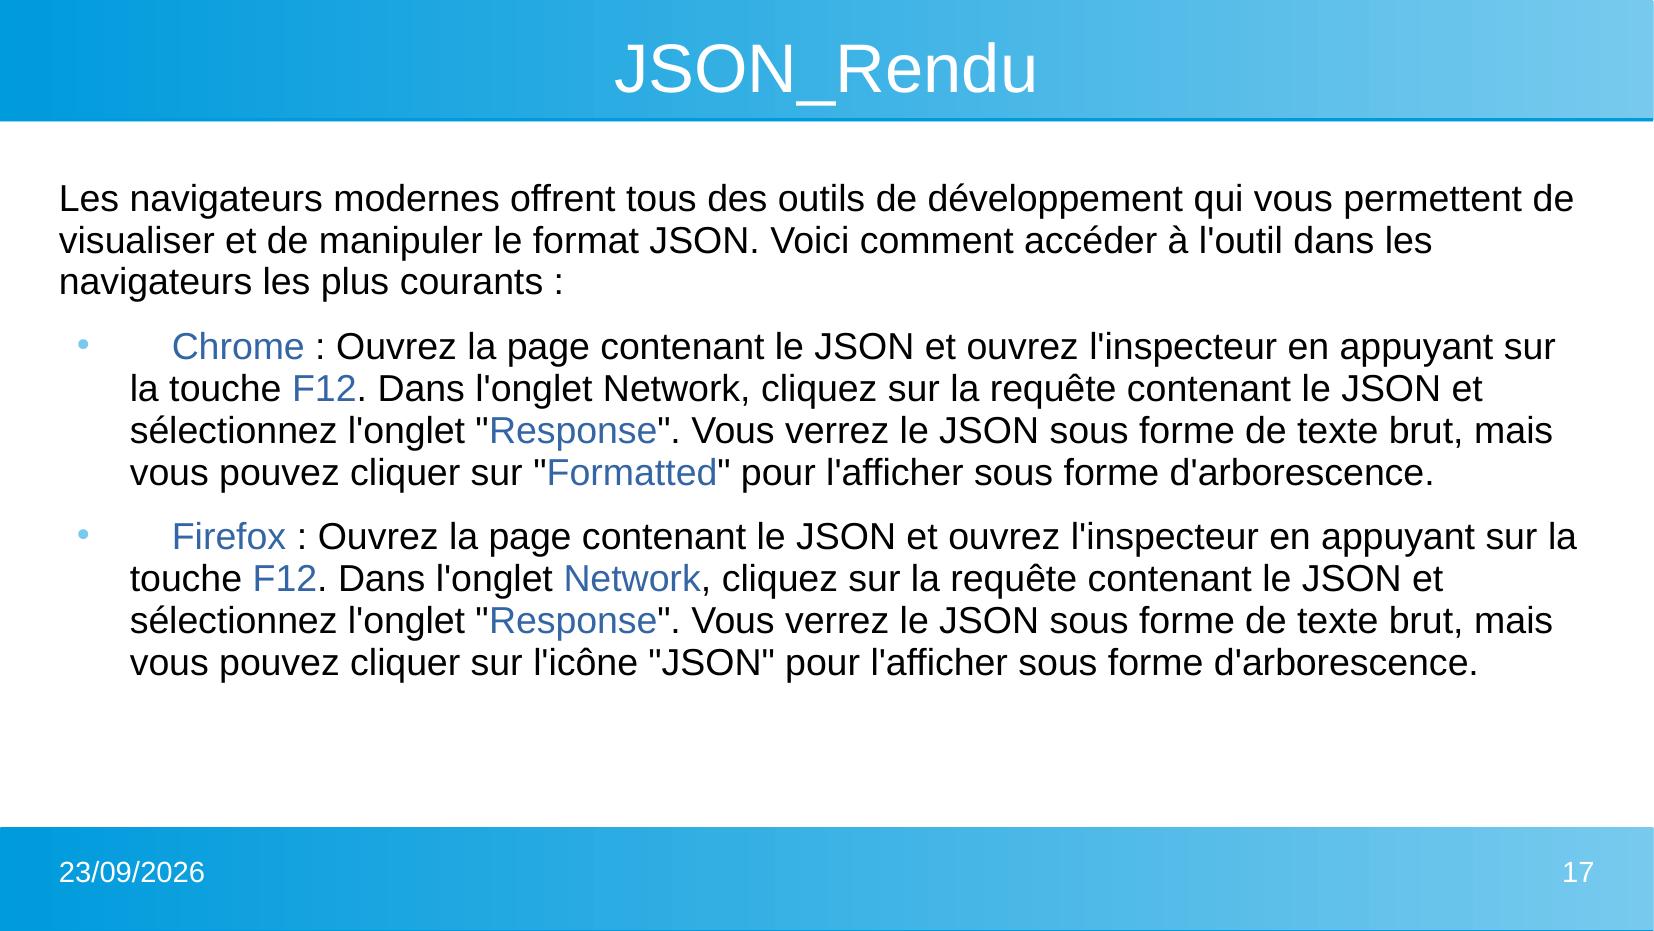

# JSON_Rendu
Les navigateurs modernes offrent tous des outils de développement qui vous permettent de visualiser et de manipuler le format JSON. Voici comment accéder à l'outil dans les navigateurs les plus courants :
 Chrome : Ouvrez la page contenant le JSON et ouvrez l'inspecteur en appuyant sur la touche F12. Dans l'onglet Network, cliquez sur la requête contenant le JSON et sélectionnez l'onglet "Response". Vous verrez le JSON sous forme de texte brut, mais vous pouvez cliquer sur "Formatted" pour l'afficher sous forme d'arborescence.
 Firefox : Ouvrez la page contenant le JSON et ouvrez l'inspecteur en appuyant sur la touche F12. Dans l'onglet Network, cliquez sur la requête contenant le JSON et sélectionnez l'onglet "Response". Vous verrez le JSON sous forme de texte brut, mais vous pouvez cliquer sur l'icône "JSON" pour l'afficher sous forme d'arborescence.
17